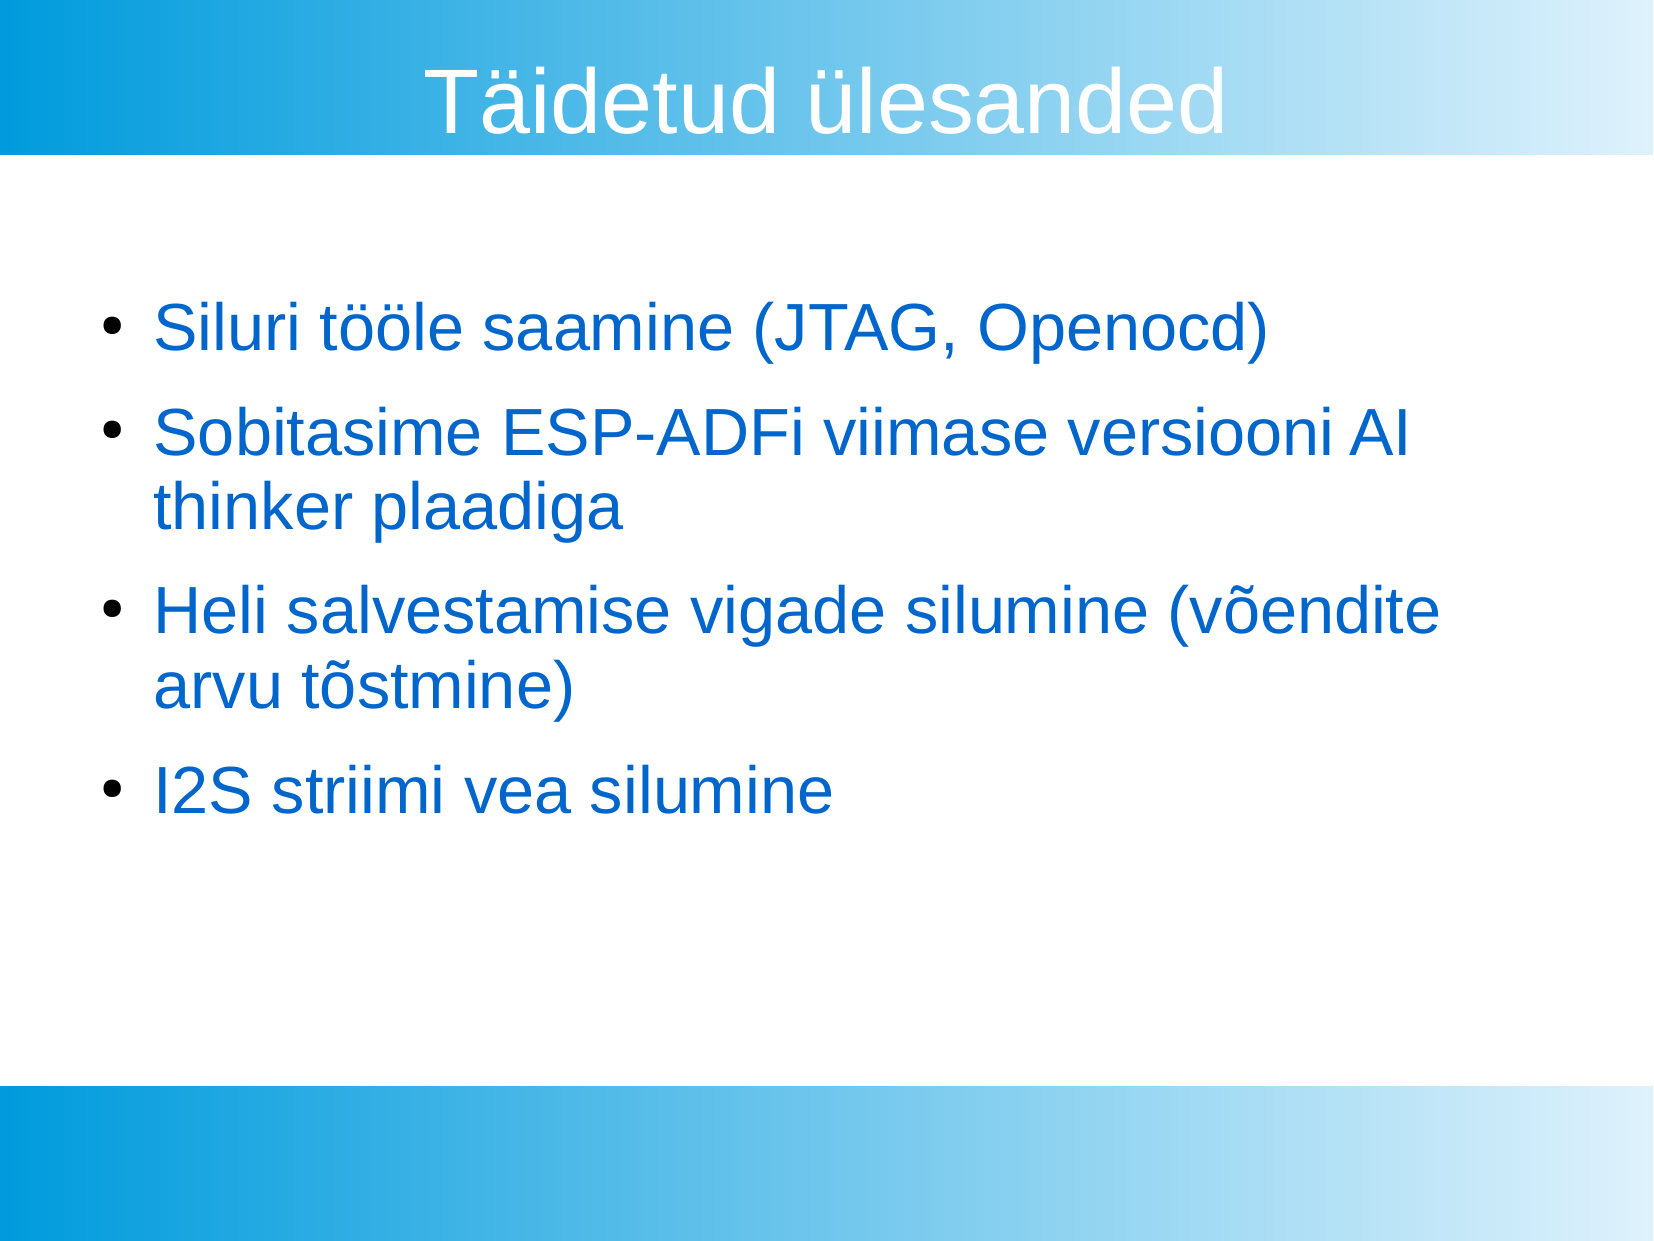

# Täidetud ülesanded
Siluri tööle saamine (JTAG, Openocd)
Sobitasime ESP-ADFi viimase versiooni AI thinker plaadiga
Heli salvestamise vigade silumine (võendite arvu tõstmine)
I2S striimi vea silumine